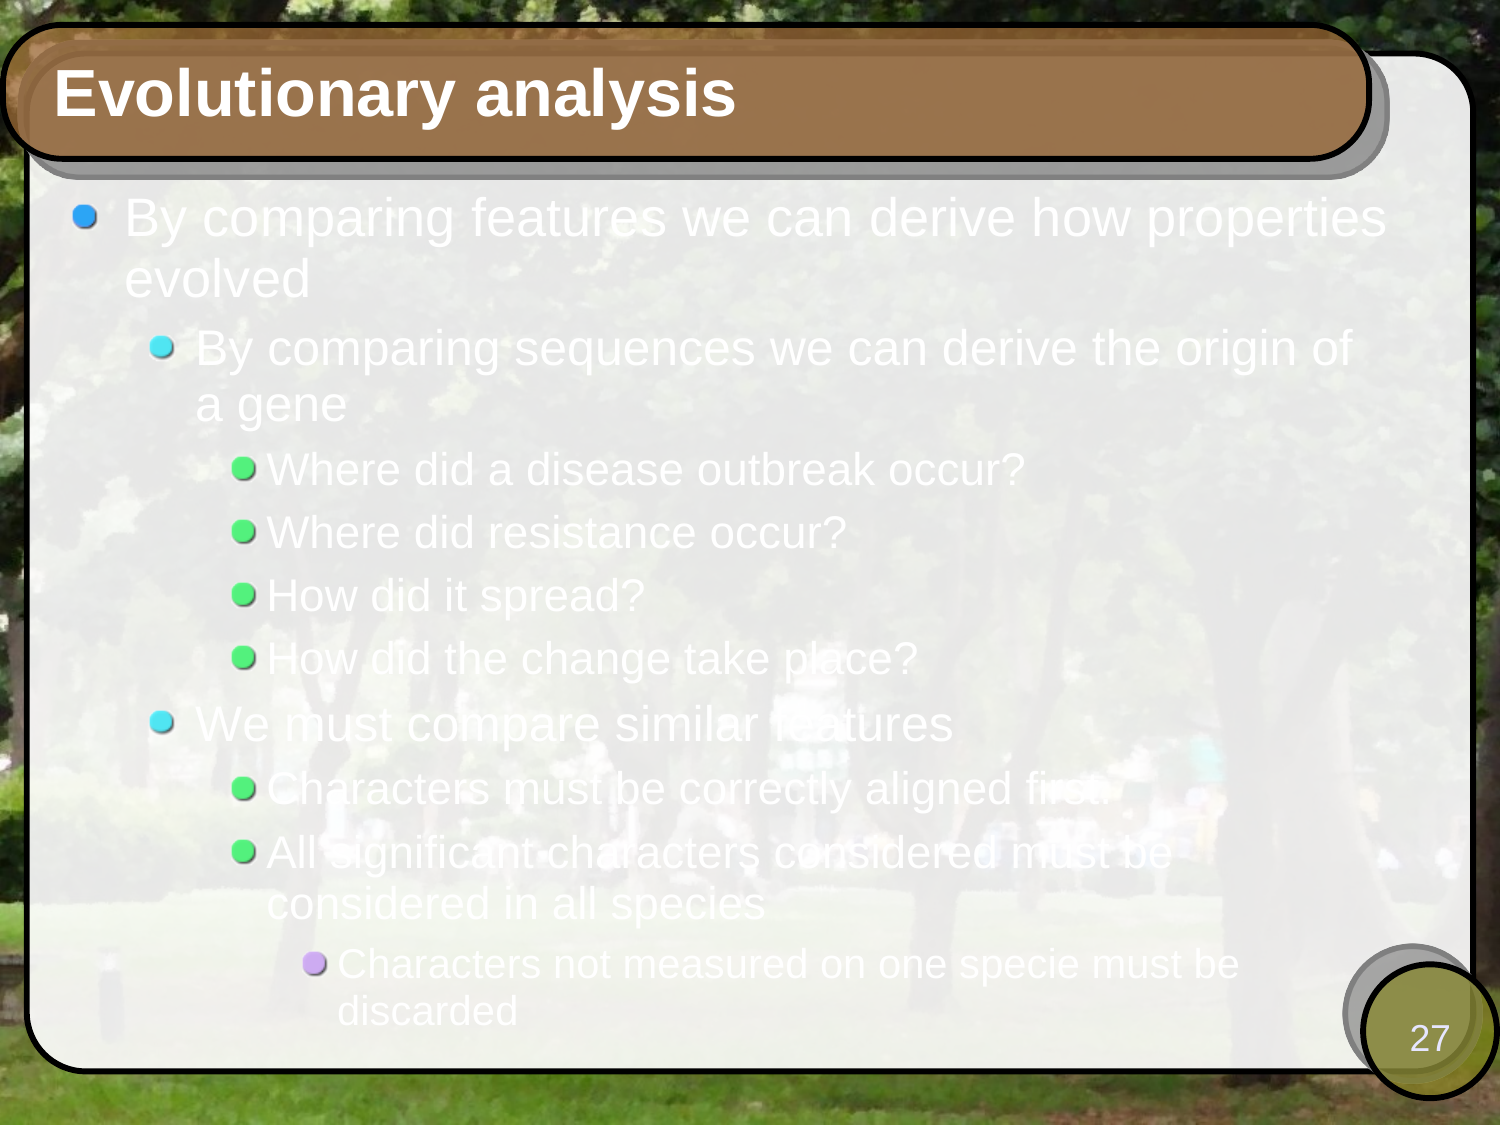

# Evolutionary analysis
By comparing features we can derive how properties evolved
By comparing sequences we can derive the origin of a gene
Where did a disease outbreak occur?
Where did resistance occur?
How did it spread?
How did the change take place?
We must compare similar features
Characters must be correctly aligned first.
All significant characters considered must be considered in all species
Characters not measured on one specie must be discarded
27